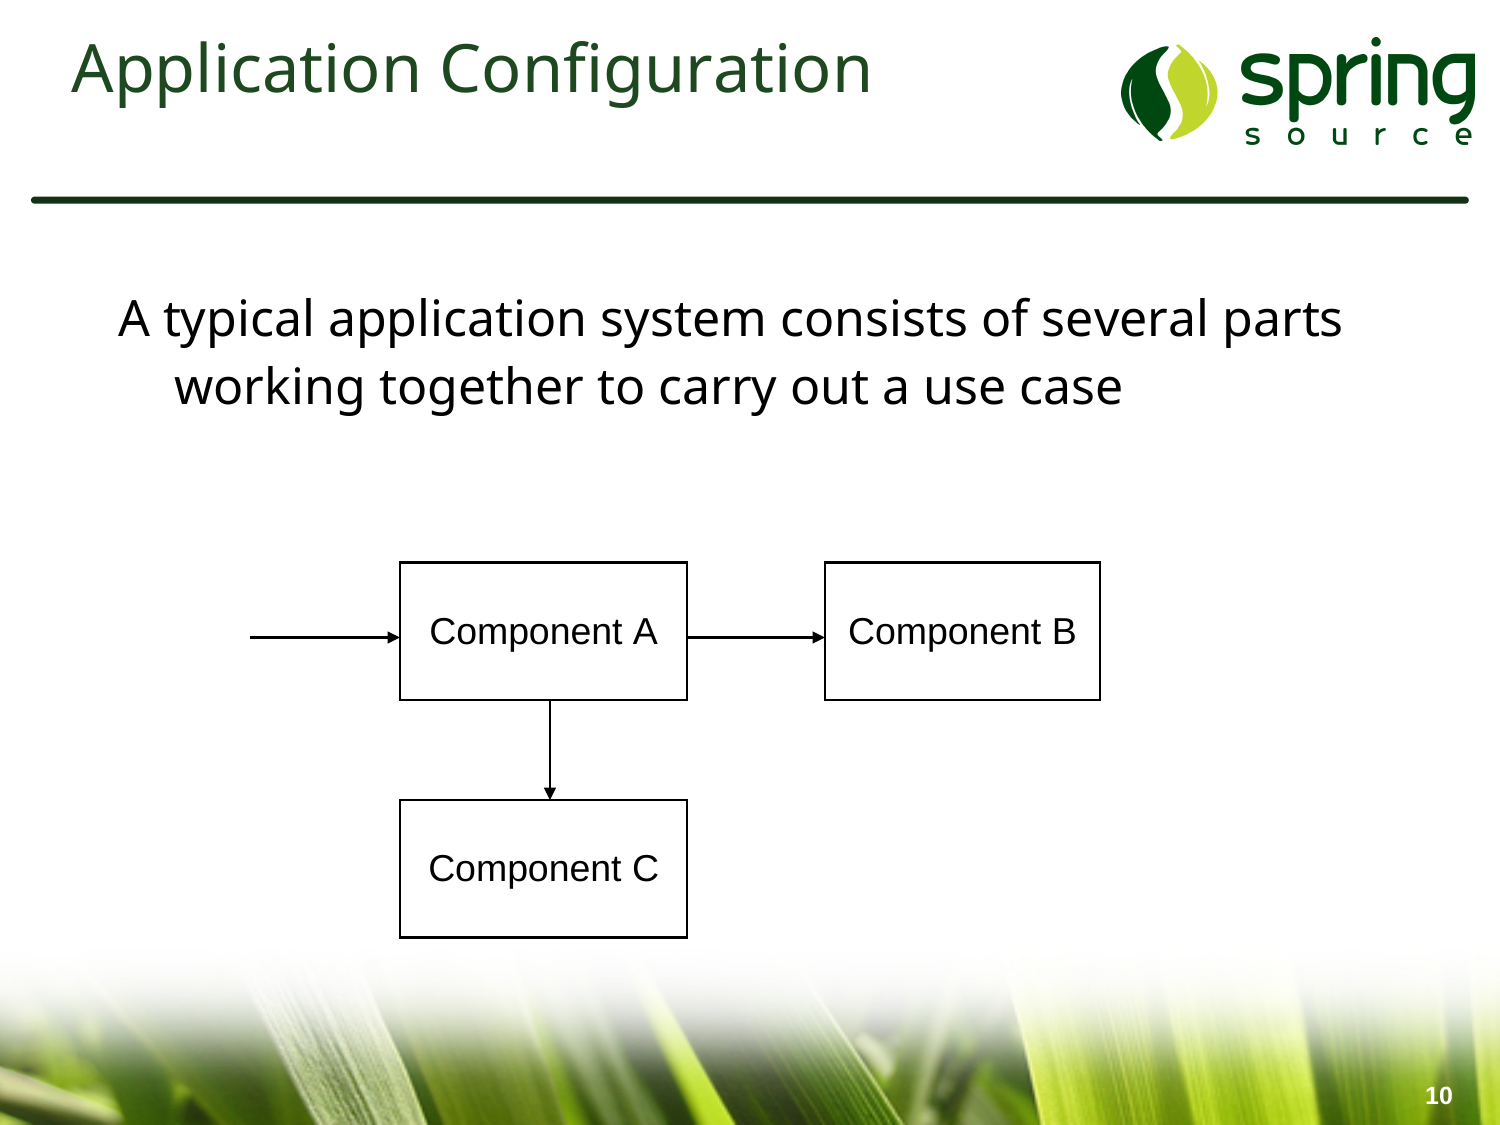

# Application Configuration
A typical application system consists of several parts working together to carry out a use case
Component A
Component B
Component C